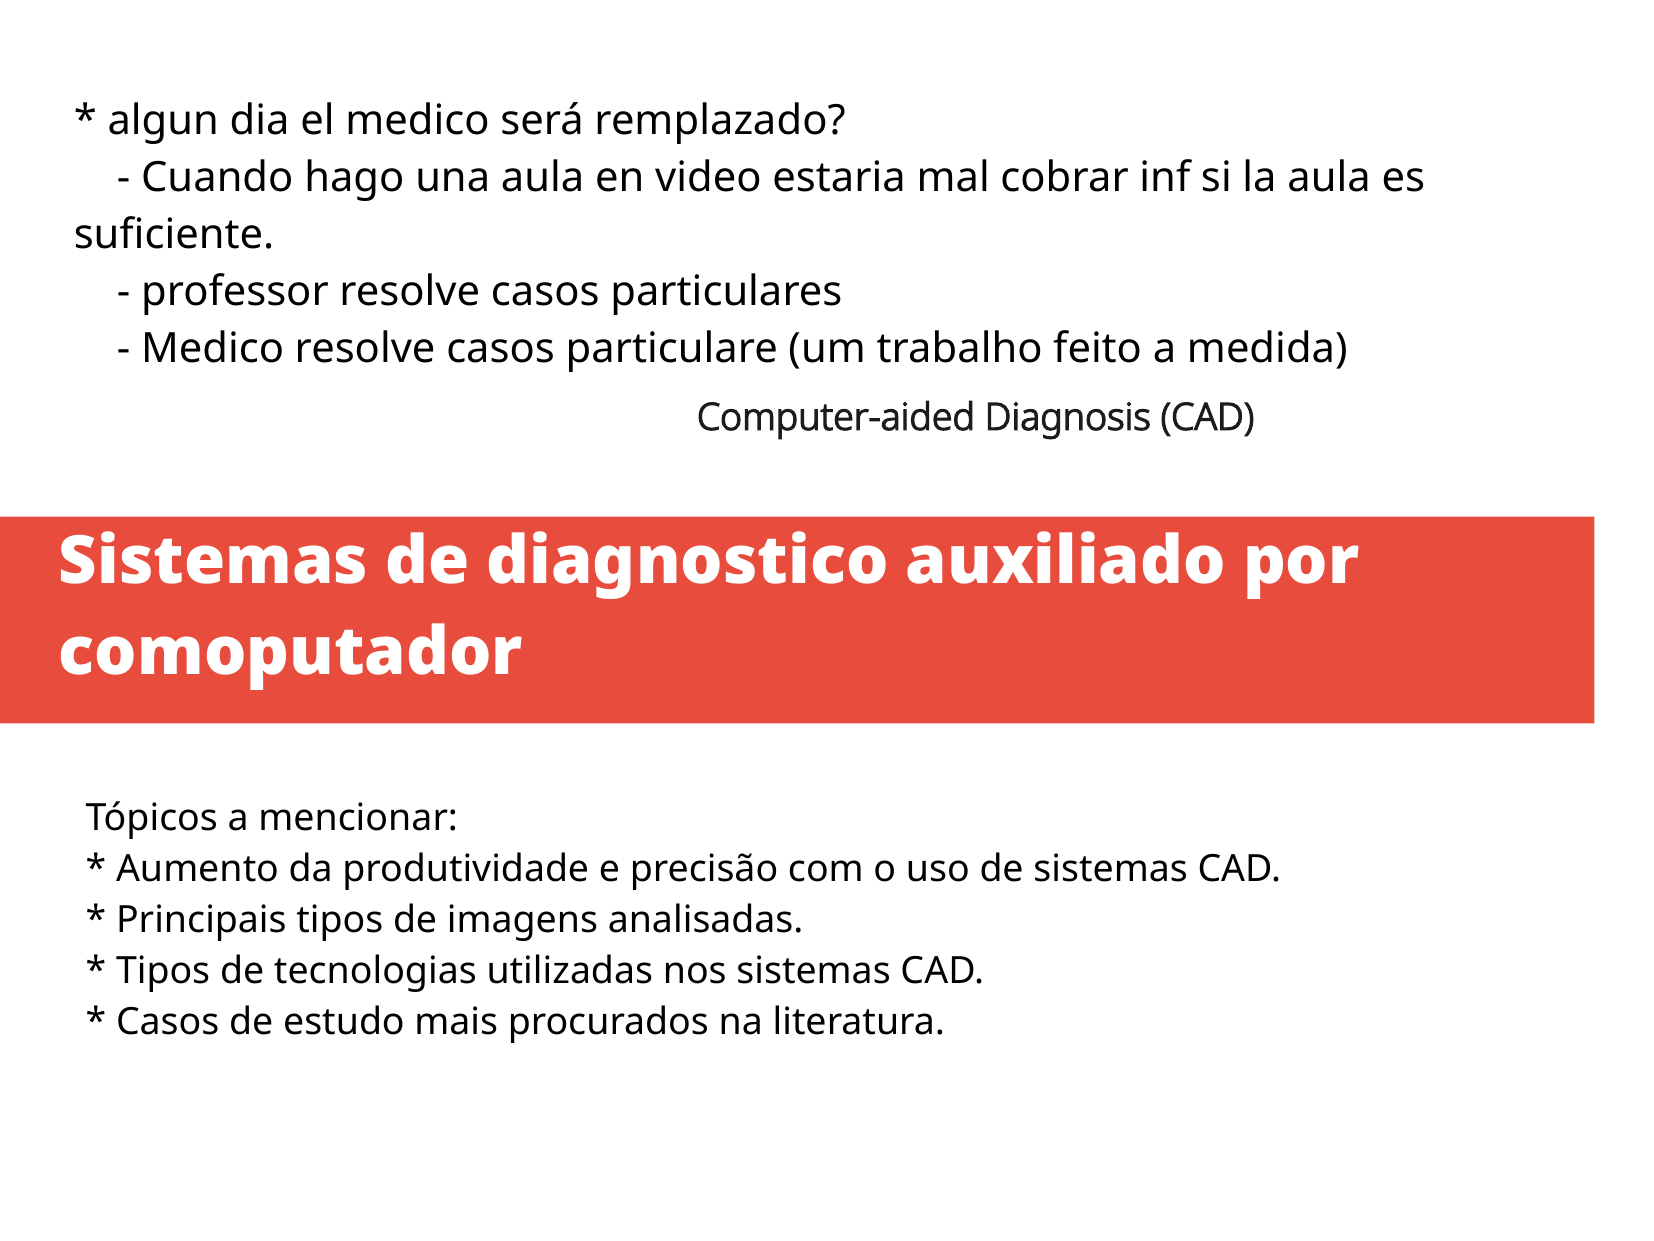

* algun dia el medico será remplazado?
 - Cuando hago una aula en video estaria mal cobrar inf si la aula es suficiente.
 - professor resolve casos particulares
 - Medico resolve casos particulare (um trabalho feito a medida)
Computer-aided Diagnosis (CAD)
# Sistemas de diagnostico auxiliado por comoputador
Tópicos a mencionar:
* Aumento da produtividade e precisão com o uso de sistemas CAD.
* Principais tipos de imagens analisadas.
* Tipos de tecnologias utilizadas nos sistemas CAD.
* Casos de estudo mais procurados na literatura.